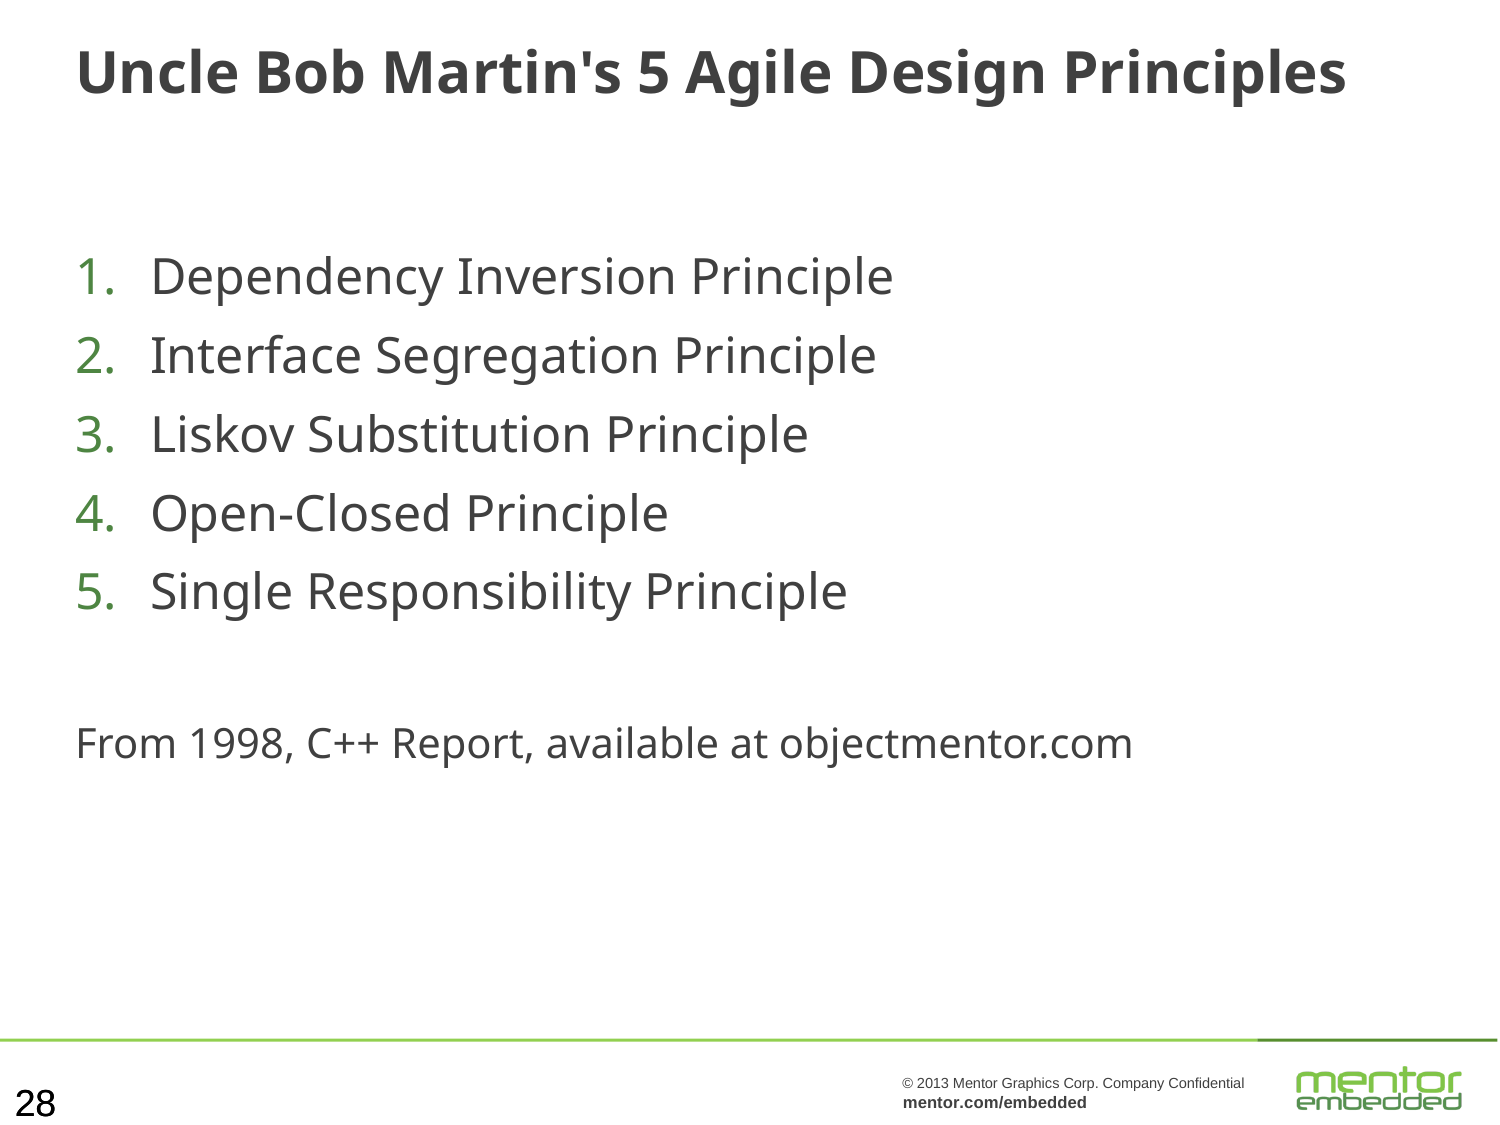

# Uncle Bob Martin's 5 Agile Design Principles
Dependency Inversion Principle
Interface Segregation Principle
Liskov Substitution Principle
Open-Closed Principle
Single Responsibility Principle
From 1998, C++ Report, available at objectmentor.com